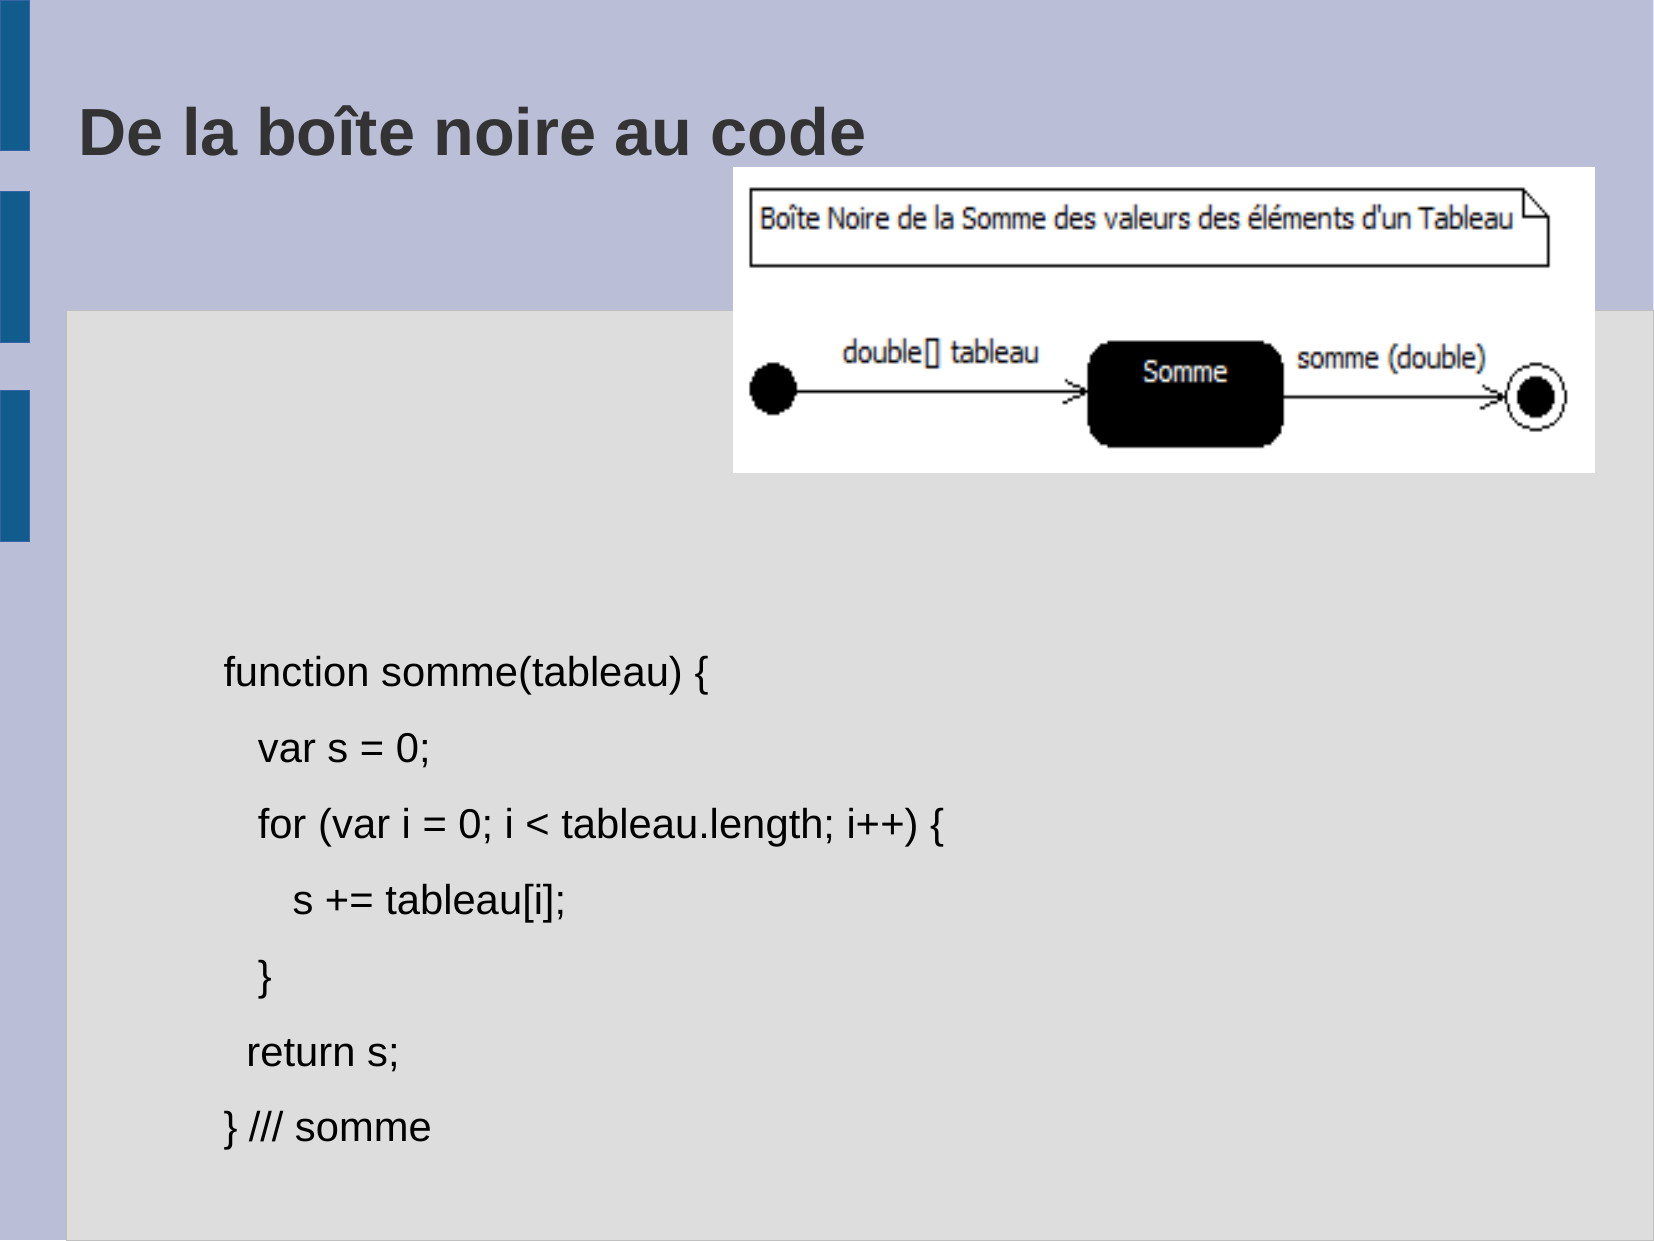

# De la boîte noire au code
function somme(tableau) {
 var s = 0;
 for (var i = 0; i < tableau.length; i++) {
 s += tableau[i];
 }
 return s;
} /// somme